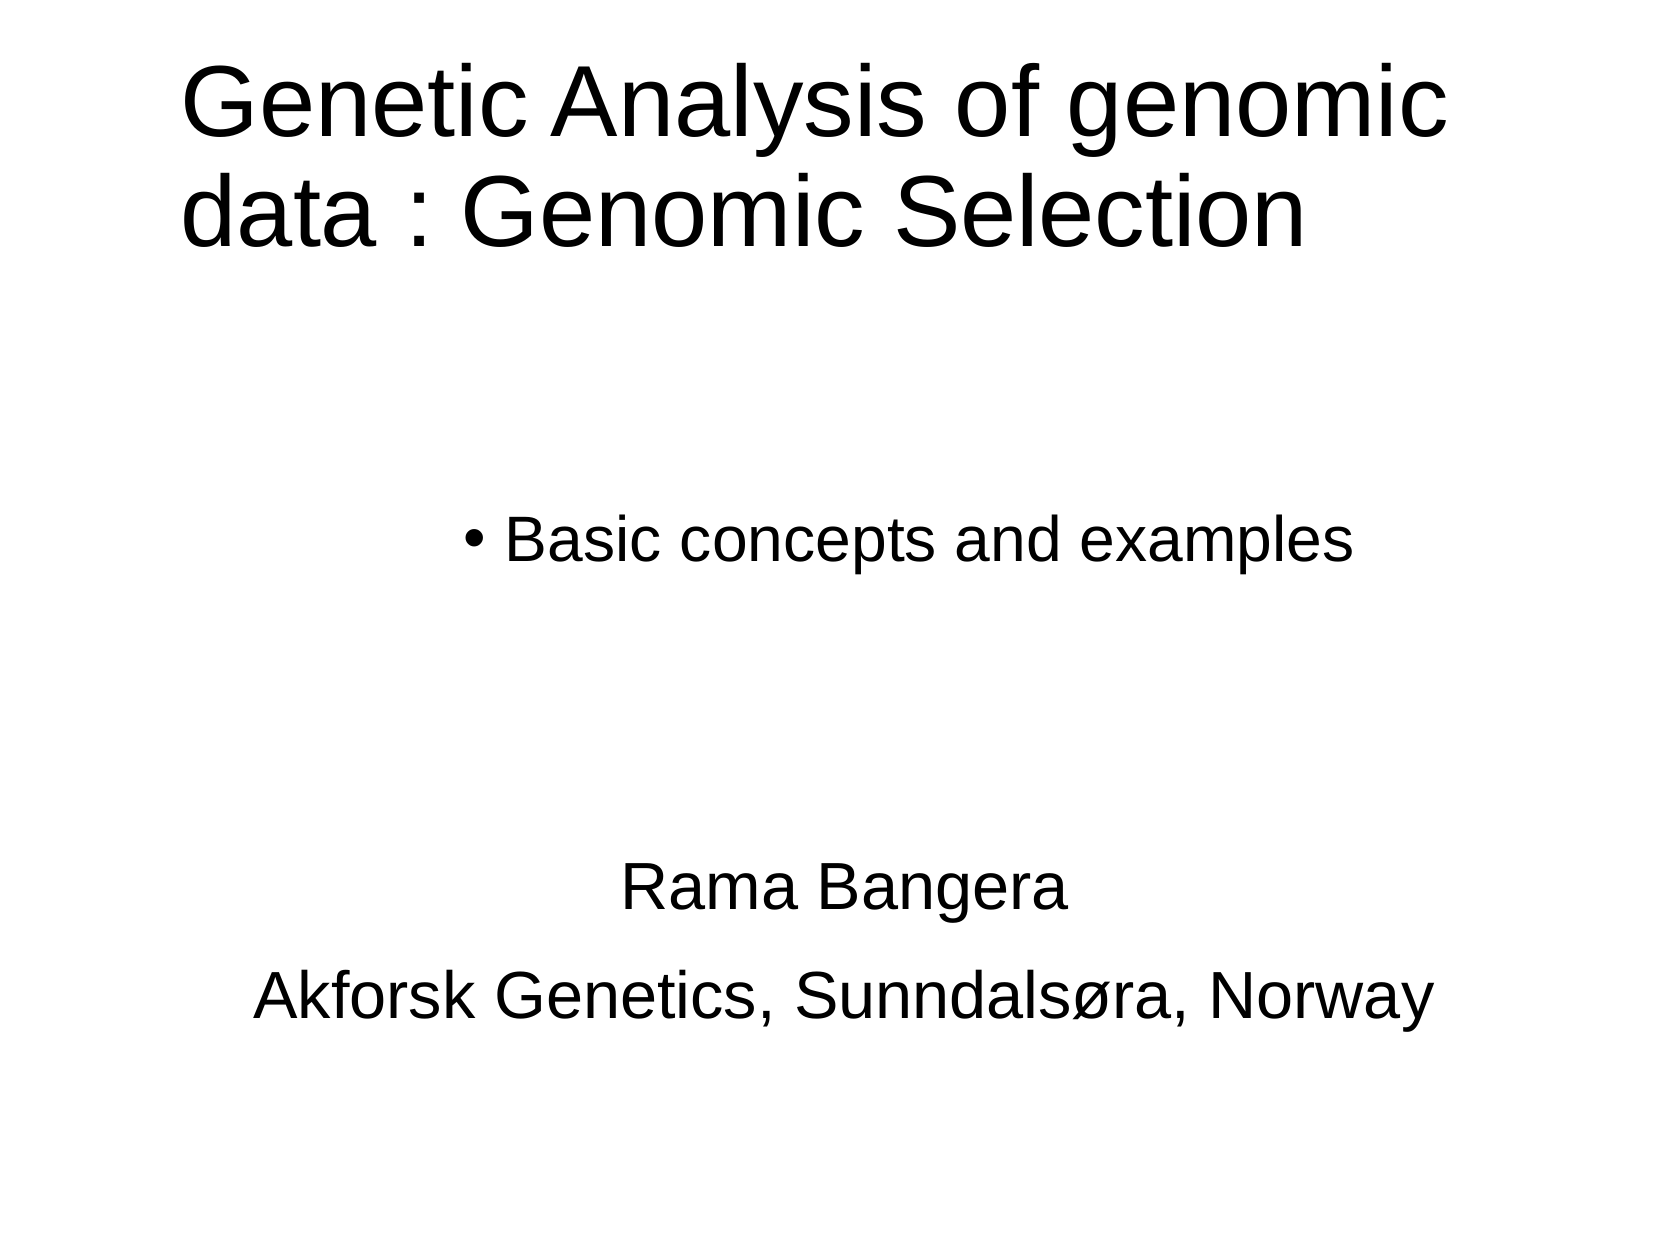

# Genetic Analysis of genomic data : Genomic Selection
Basic concepts and examples
Rama Bangera
Akforsk Genetics, Sunndalsøra, Norway